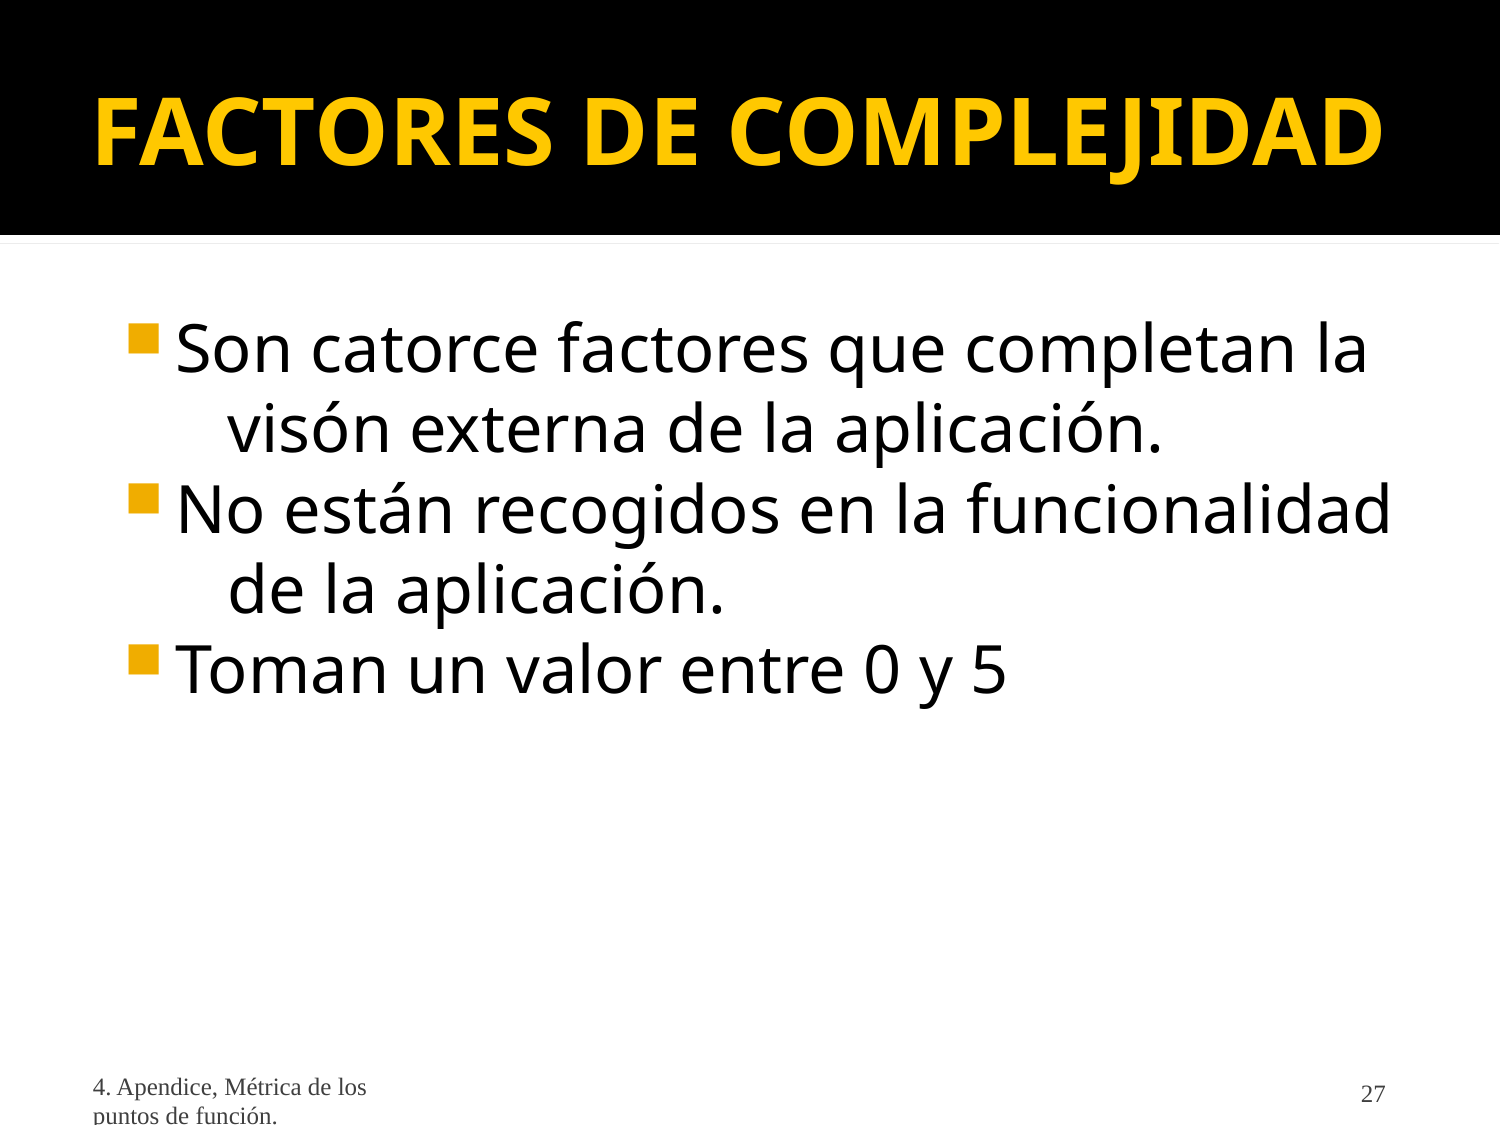

# FACTORES DE COMPLEJIDAD
Son catorce factores que completan la visón externa de la aplicación.
No están recogidos en la funcionalidad de la aplicación.
Toman un valor entre 0 y 5
4. Apendice, Métrica de los puntos de función.
27